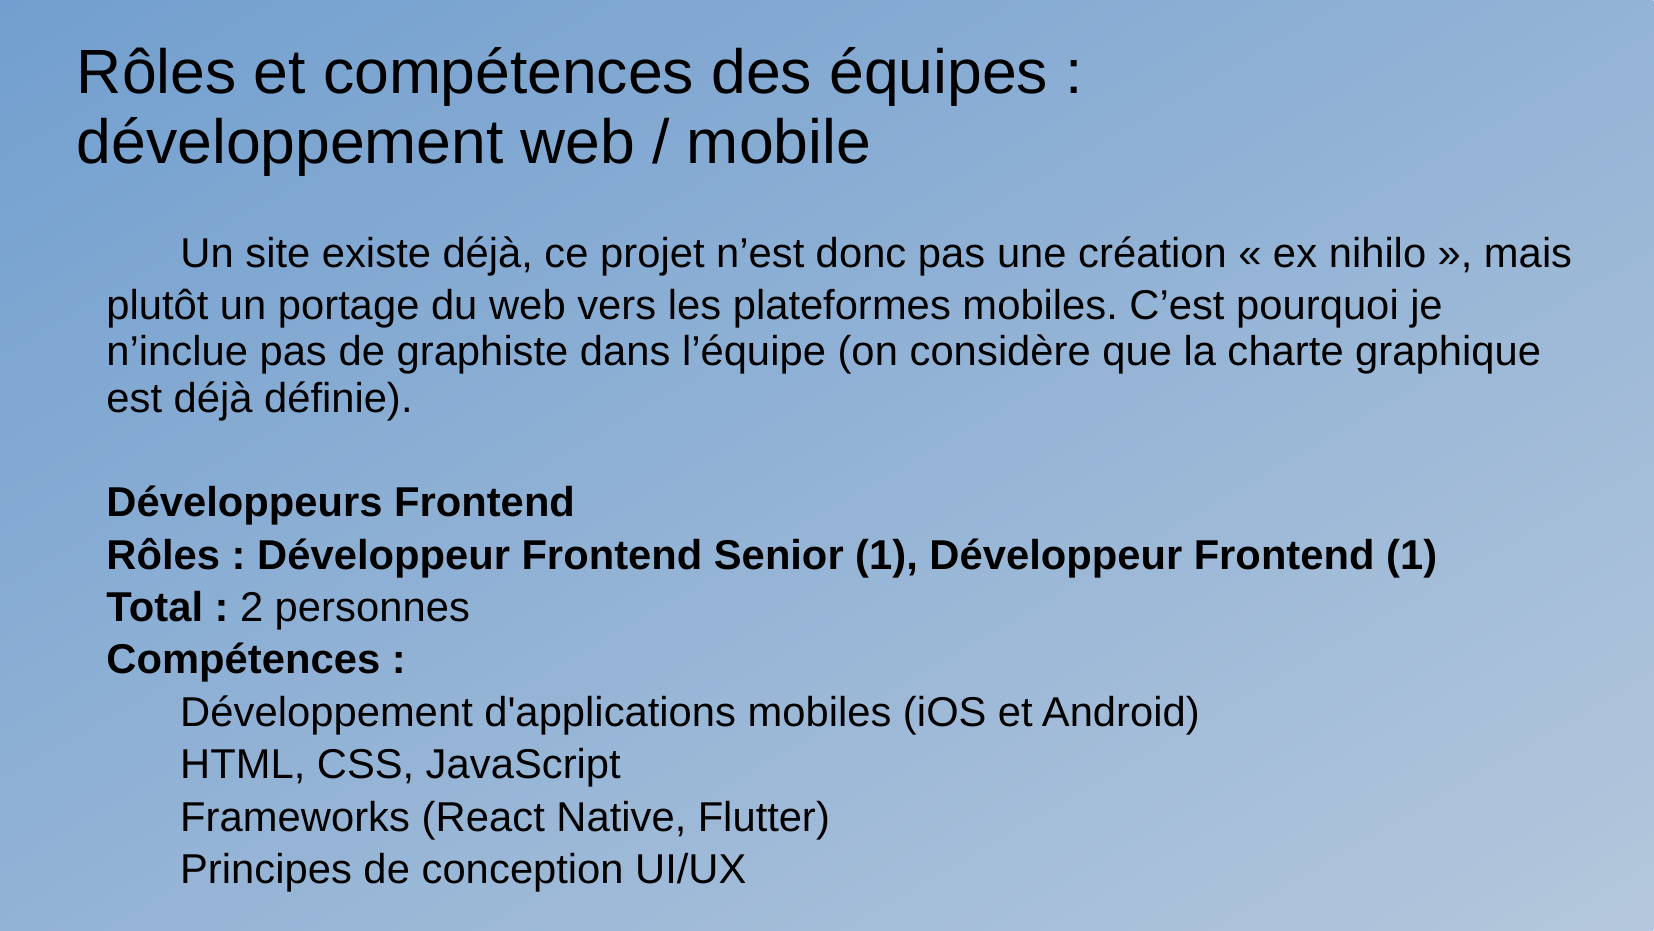

# Rôles et compétences des équipes : développement web / mobile
 Un site existe déjà, ce projet n’est donc pas une création « ex nihilo », mais plutôt un portage du web vers les plateformes mobiles. C’est pourquoi je n’inclue pas de graphiste dans l’équipe (on considère que la charte graphique est déjà définie).
Développeurs Frontend
Rôles : Développeur Frontend Senior (1), Développeur Frontend (1)
Total : 2 personnes
Compétences :
	Développement d'applications mobiles (iOS et Android)
	HTML, CSS, JavaScript
	Frameworks (React Native, Flutter)
	Principes de conception UI/UX